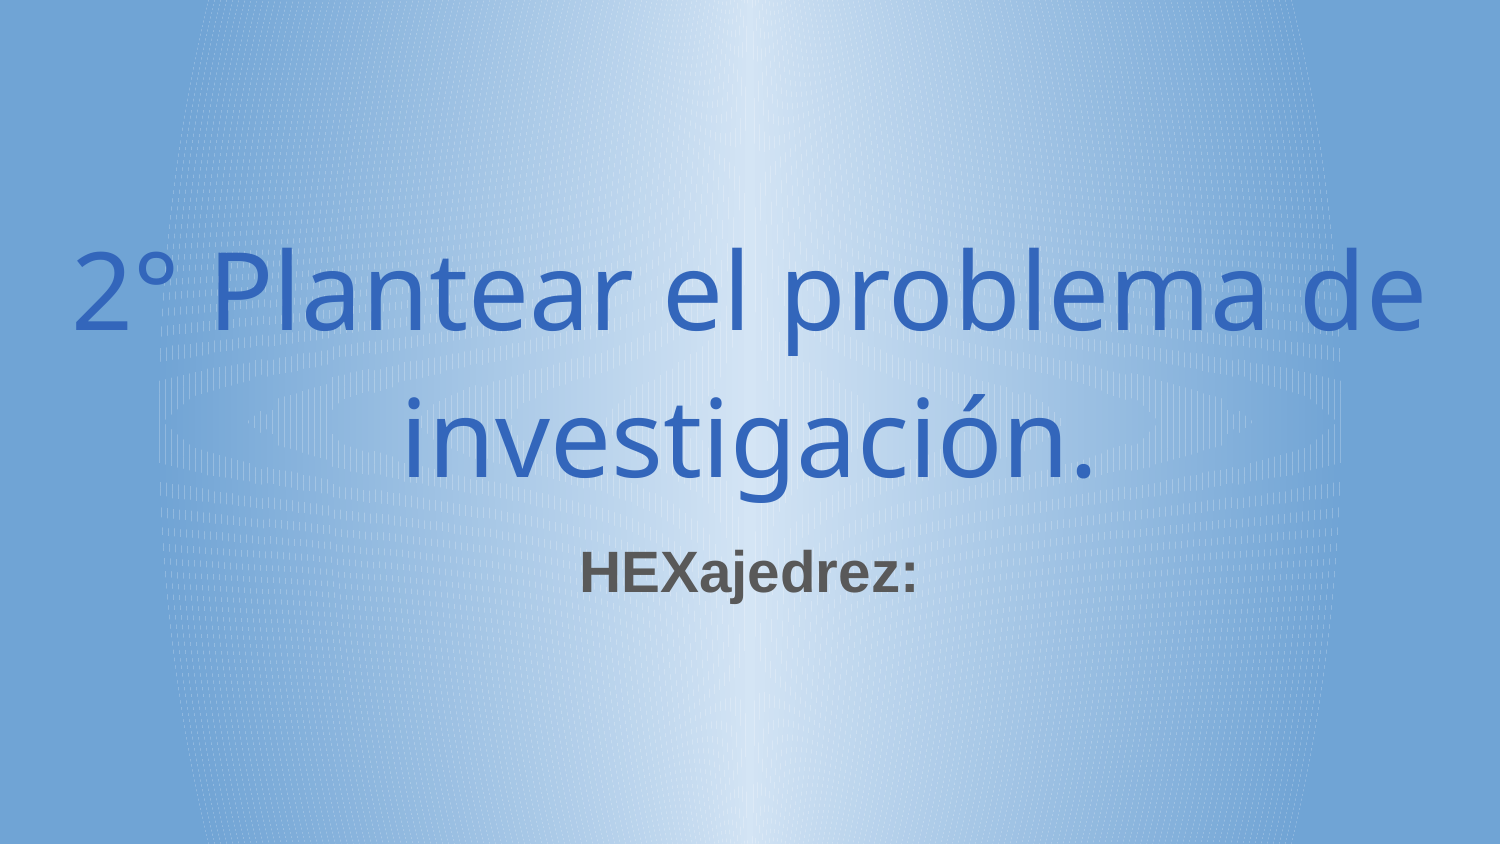

# 2° Plantear el problema de investigación.
HEXajedrez: